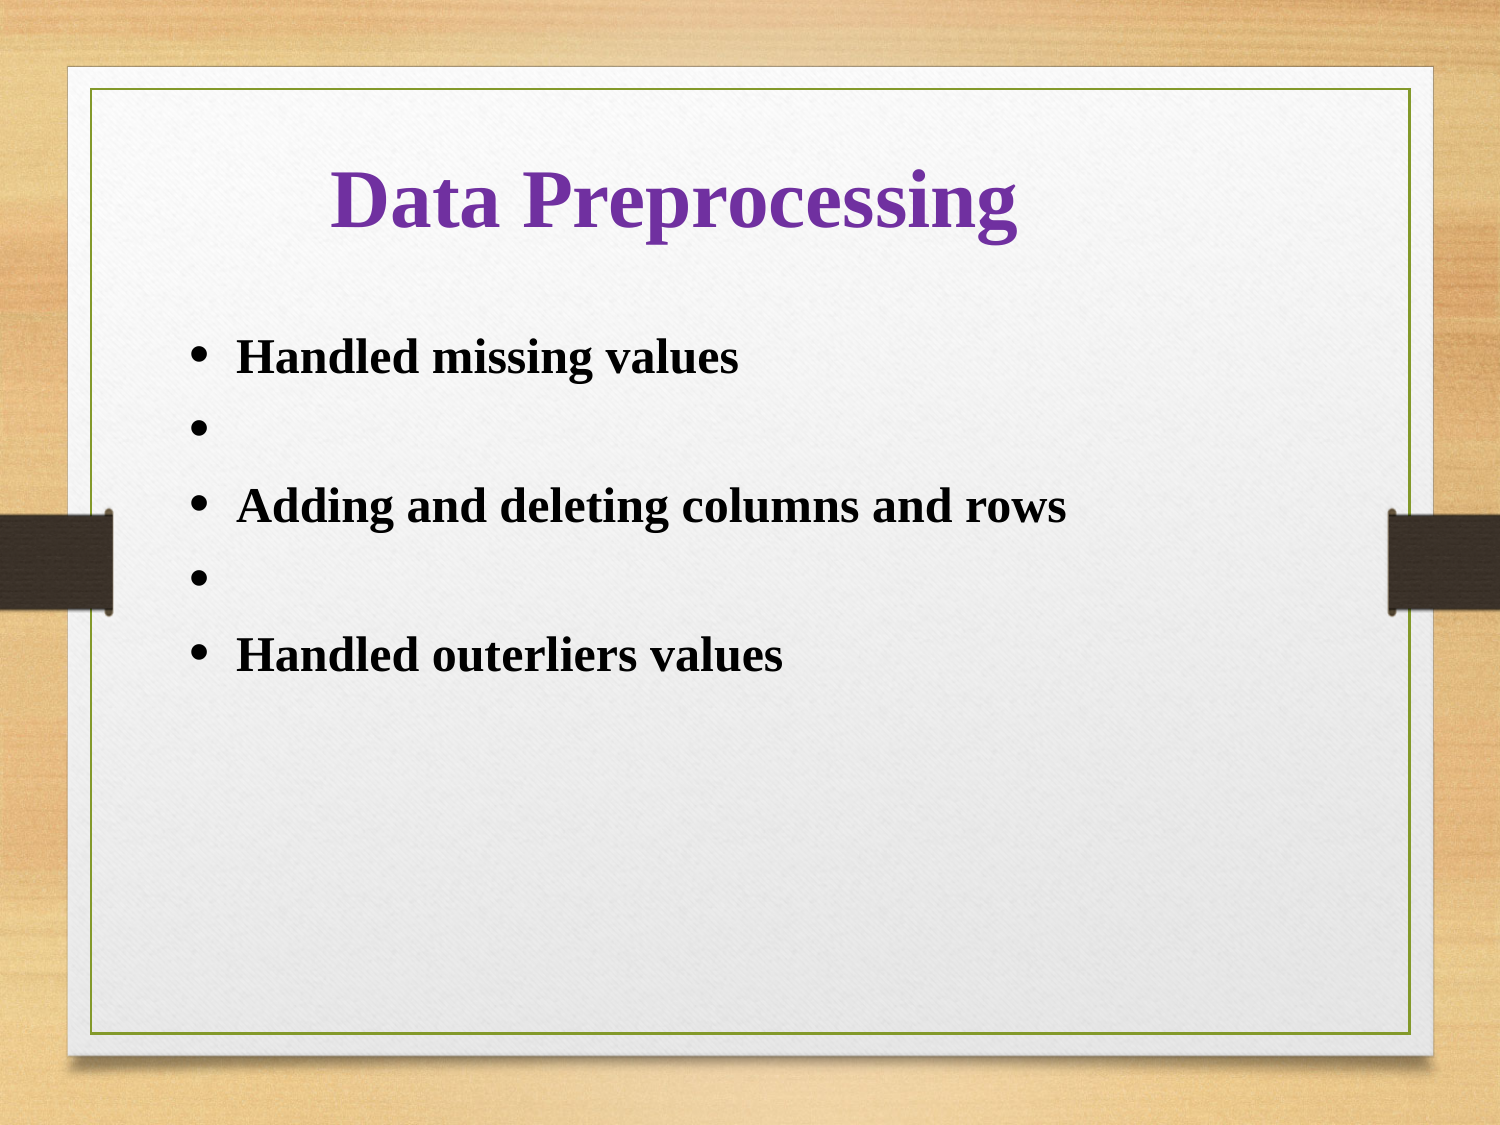

# Data Preprocessing
Handled missing values
Adding and deleting columns and rows
Handled outerliers values